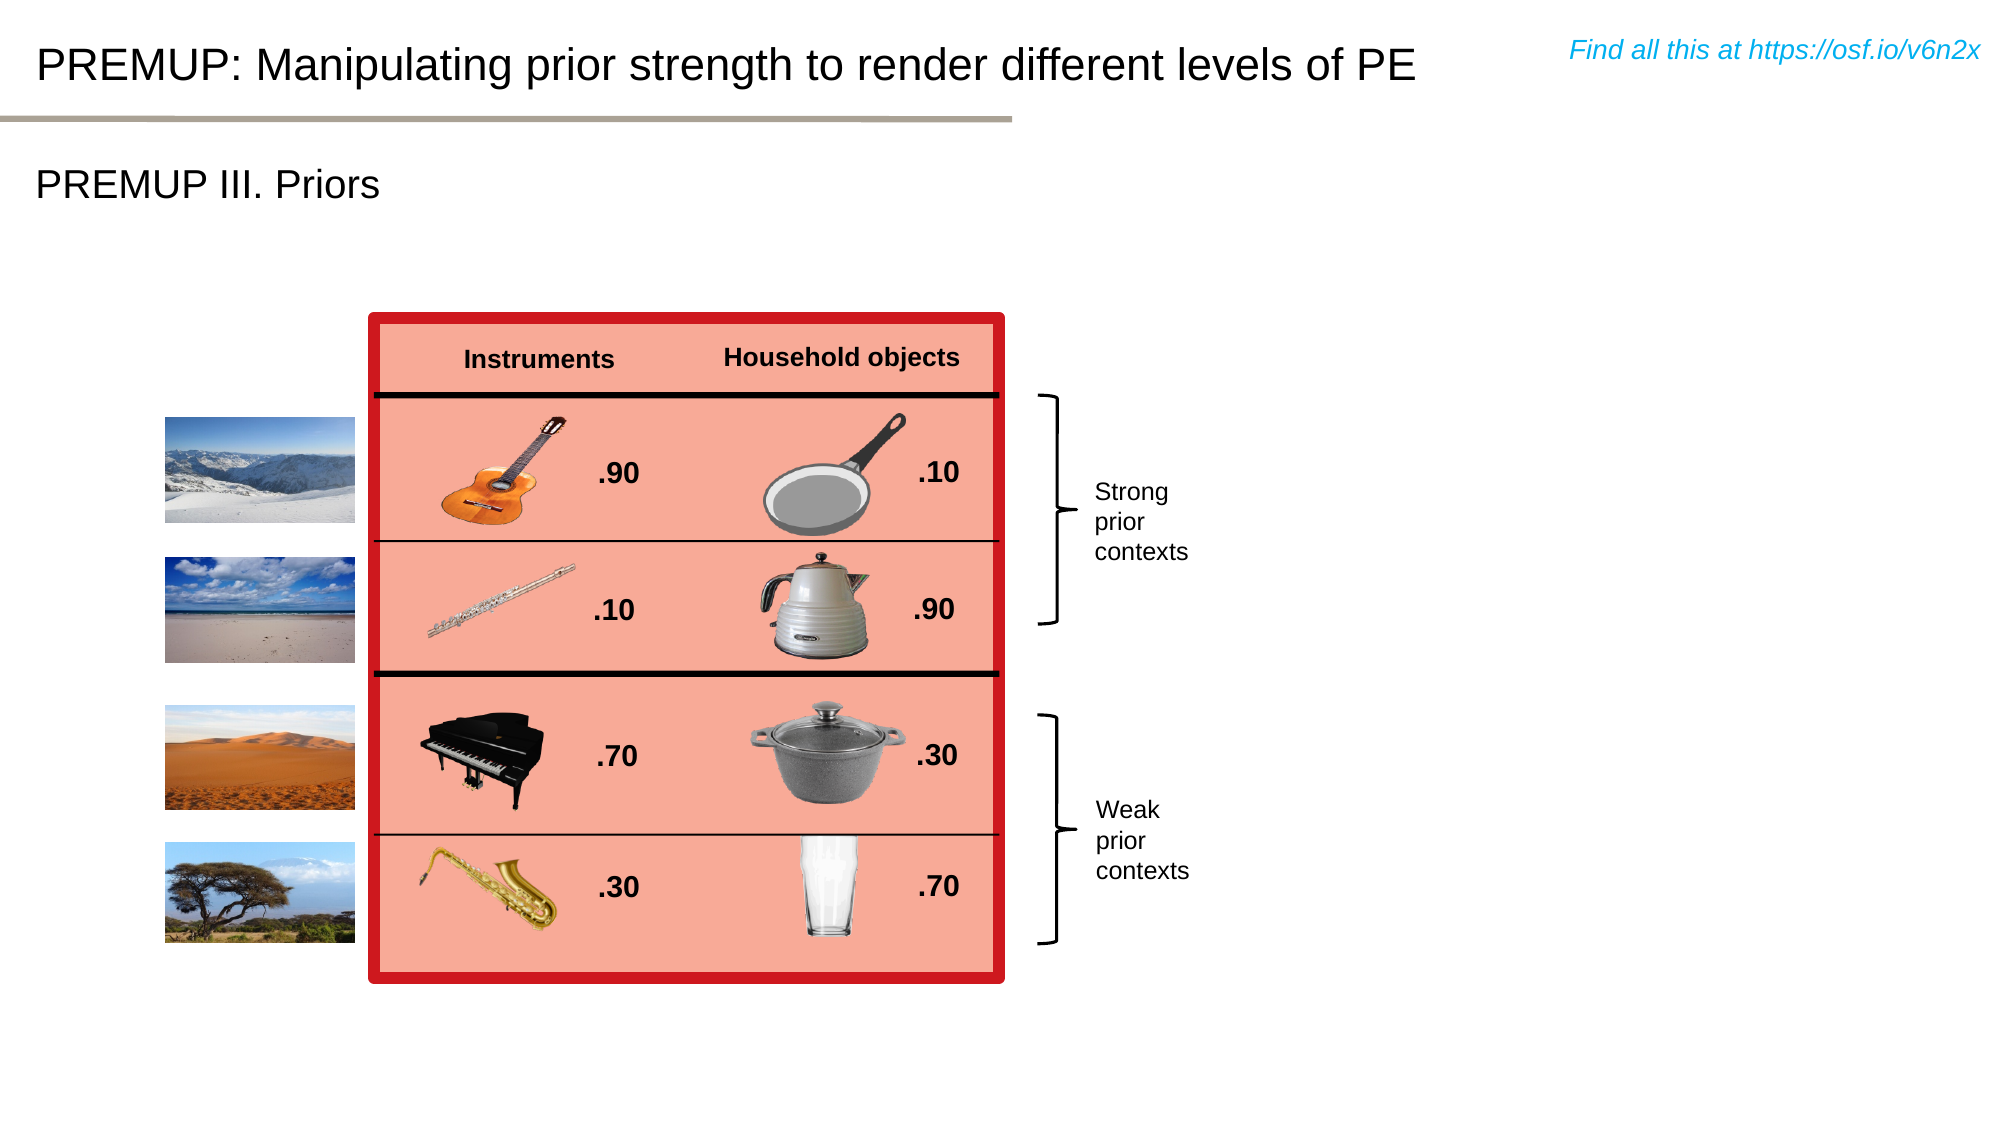

PREMUP: Manipulating prior strength to render different levels of PE
Find all this at https://osf.io/v6n2x
PREMUP III. Priors
Household objects
Instruments
.10
.90
Strong
prior
contexts
.90
.10
.30
.70
Weak
prior
contexts
.70
.30